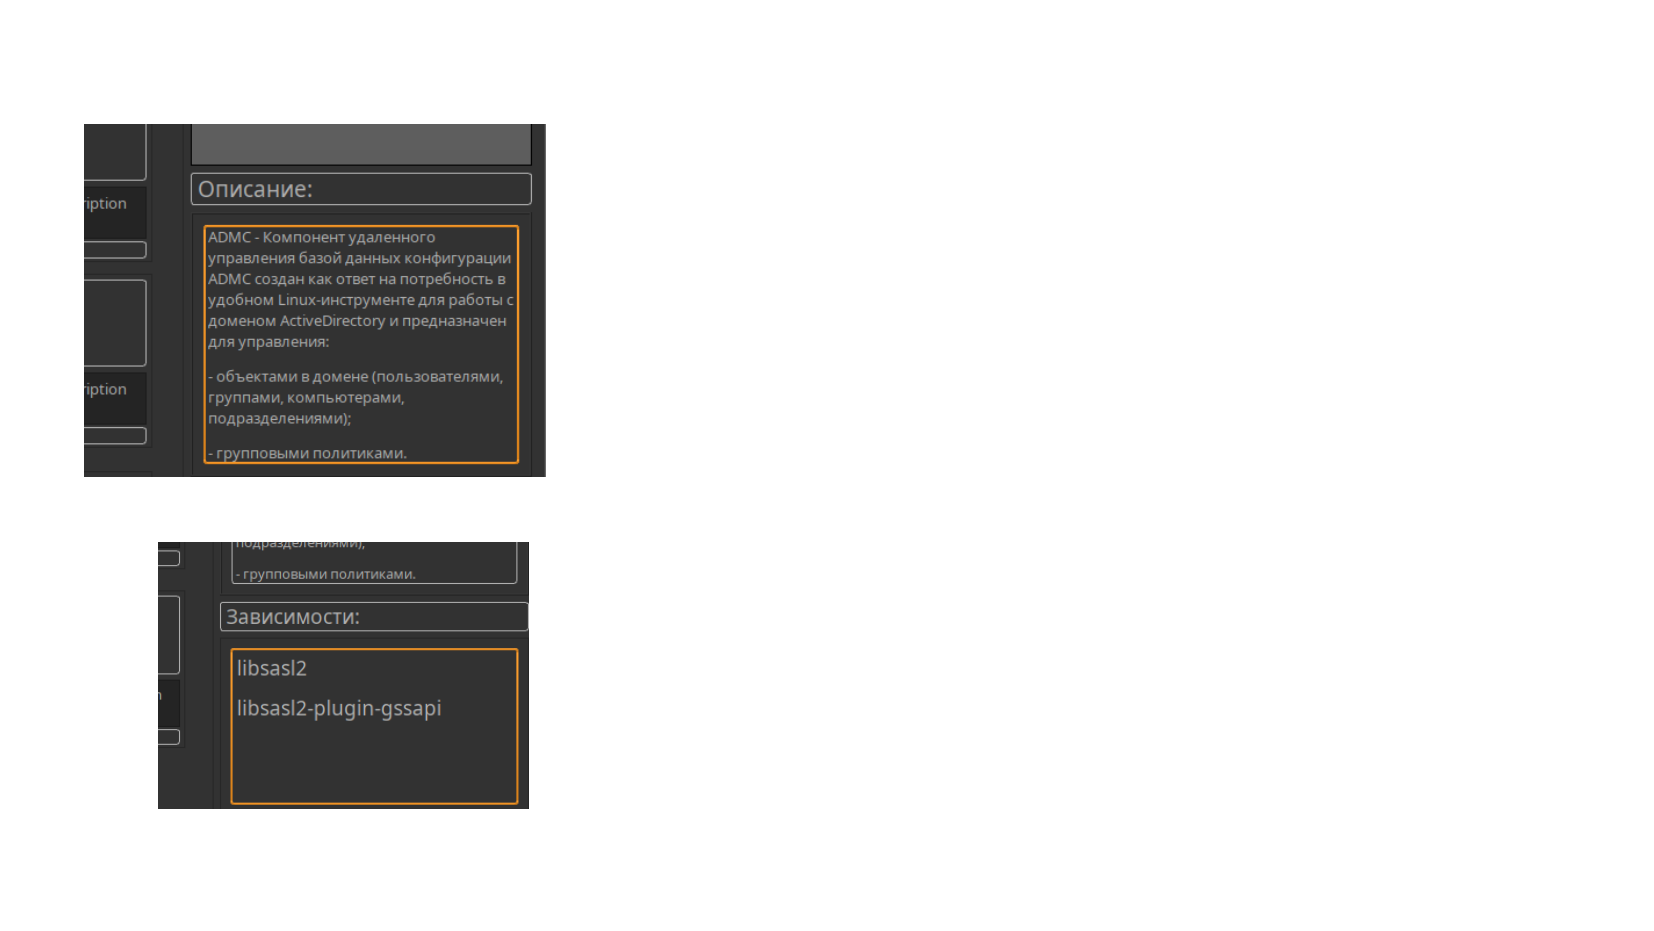

# ALT Play - центр установки программ
Так же в правой области поле с описанием пакета, при клике по нему, со скролл баром при необходимости.
Описание вынесено таким образом — потому что не предусмотрена всплывающая карточка пакета, но это обсуждаемо, например у Стима или ГуглПлэй есть такие, можно содрать как у них что б похоже было.
Ещё одно поле с дополнительным описанием зависимостей пакета(зачем оно пользователю пока сам не понял, нужен совет.)